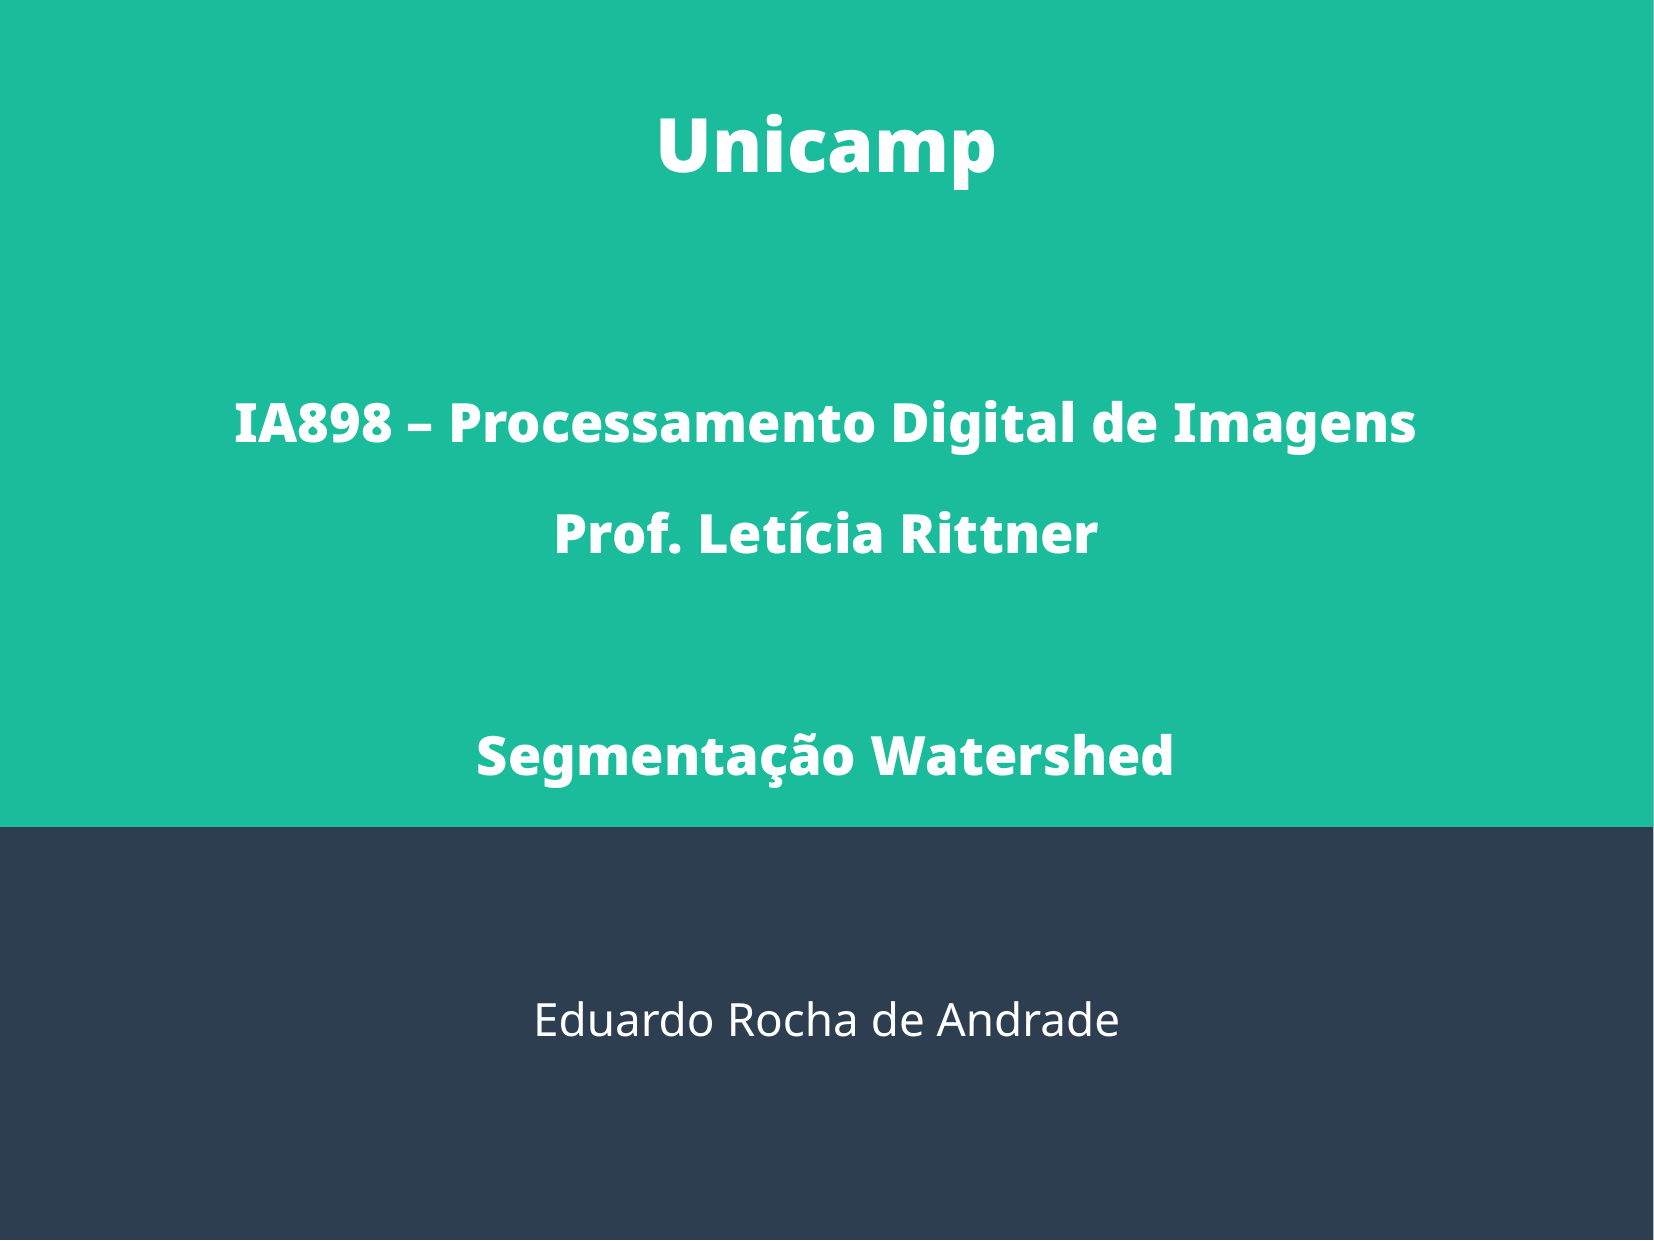

# Unicamp IA898 – Processamento Digital de Imagens Prof. Letícia Rittner Segmentação Watershed
Eduardo Rocha de Andrade